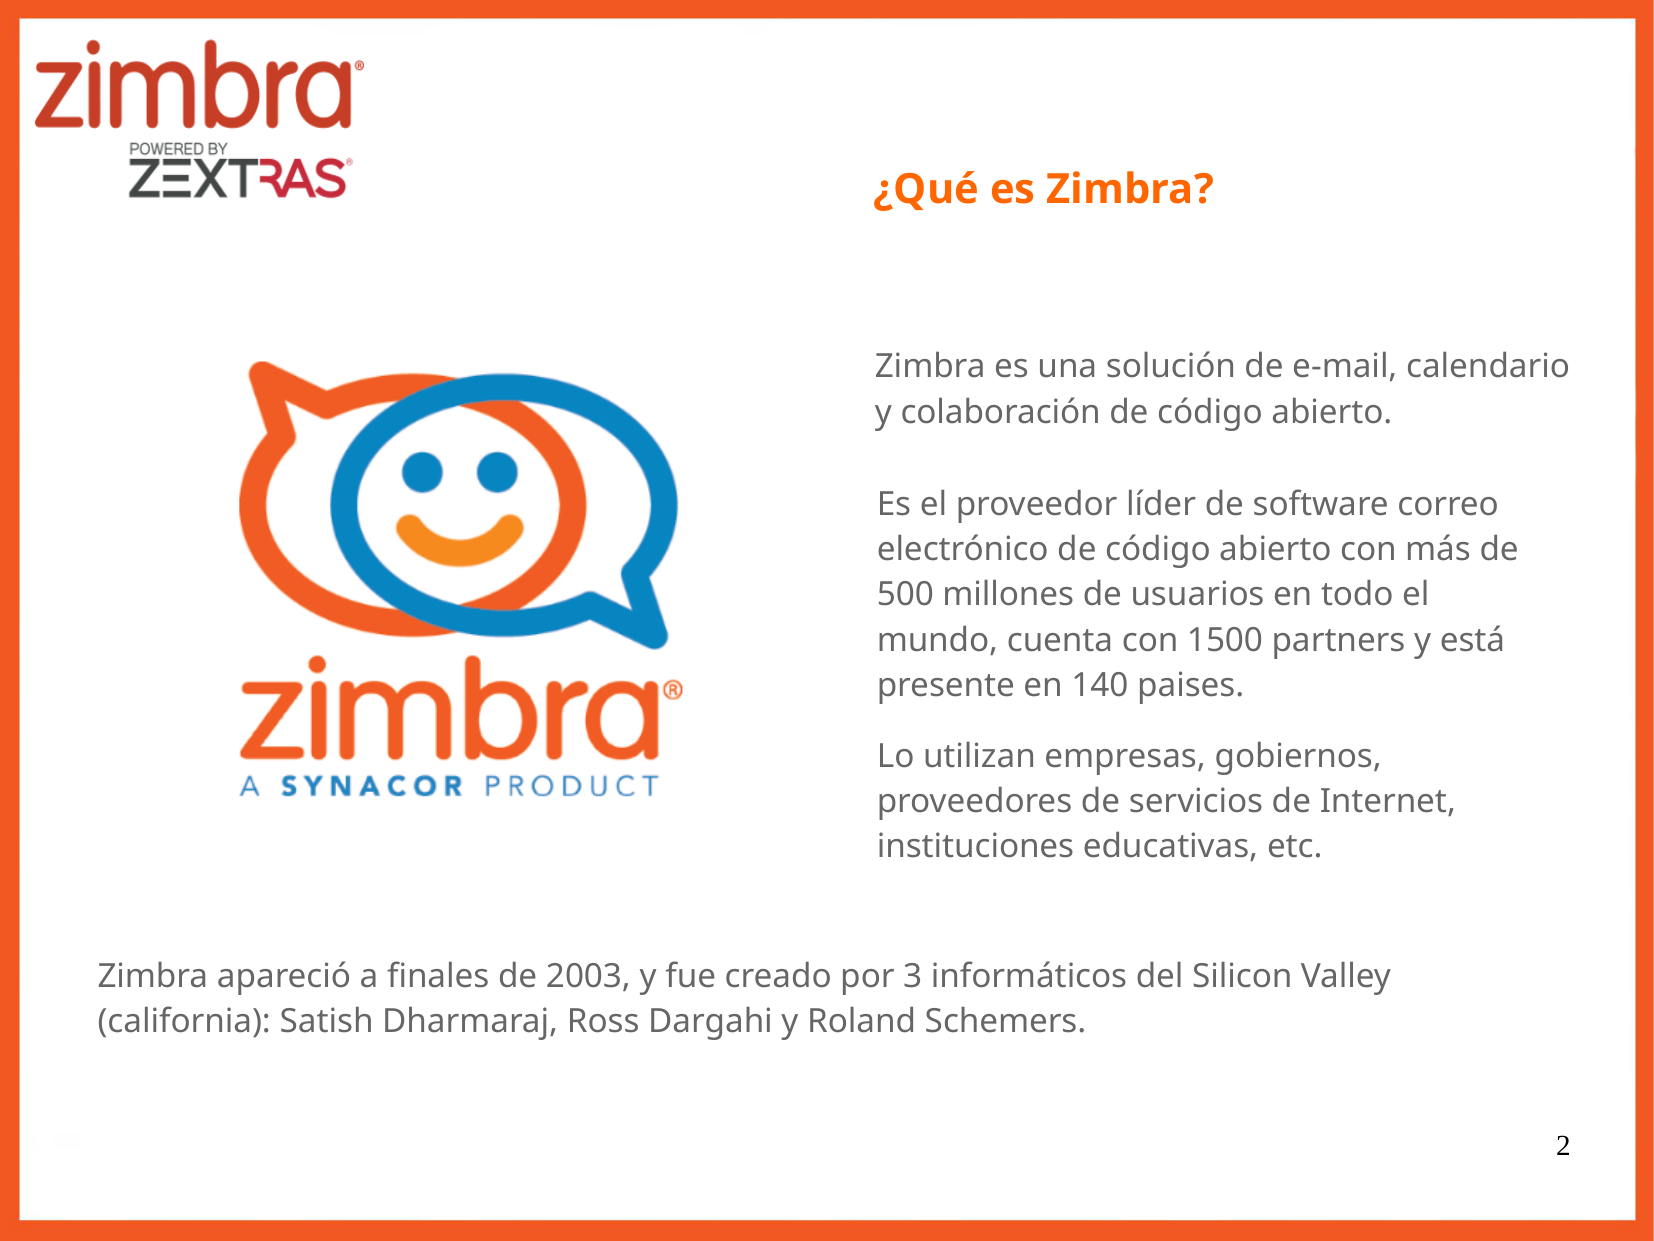

¿Qué es Zimbra?
Zimbra es una solución de e-mail, calendario
y colaboración de código abierto.
Es el proveedor líder de software correo electrónico de código abierto con más de 500 millones de usuarios en todo el mundo, cuenta con 1500 partners y está presente en 140 paises.
Lo utilizan empresas, gobiernos, proveedores de servicios de Internet, instituciones educativas, etc.
Zimbra apareció a finales de 2003, y fue creado por 3 informáticos del Silicon Valley (california): Satish Dharmaraj, Ross Dargahi y Roland Schemers.
2